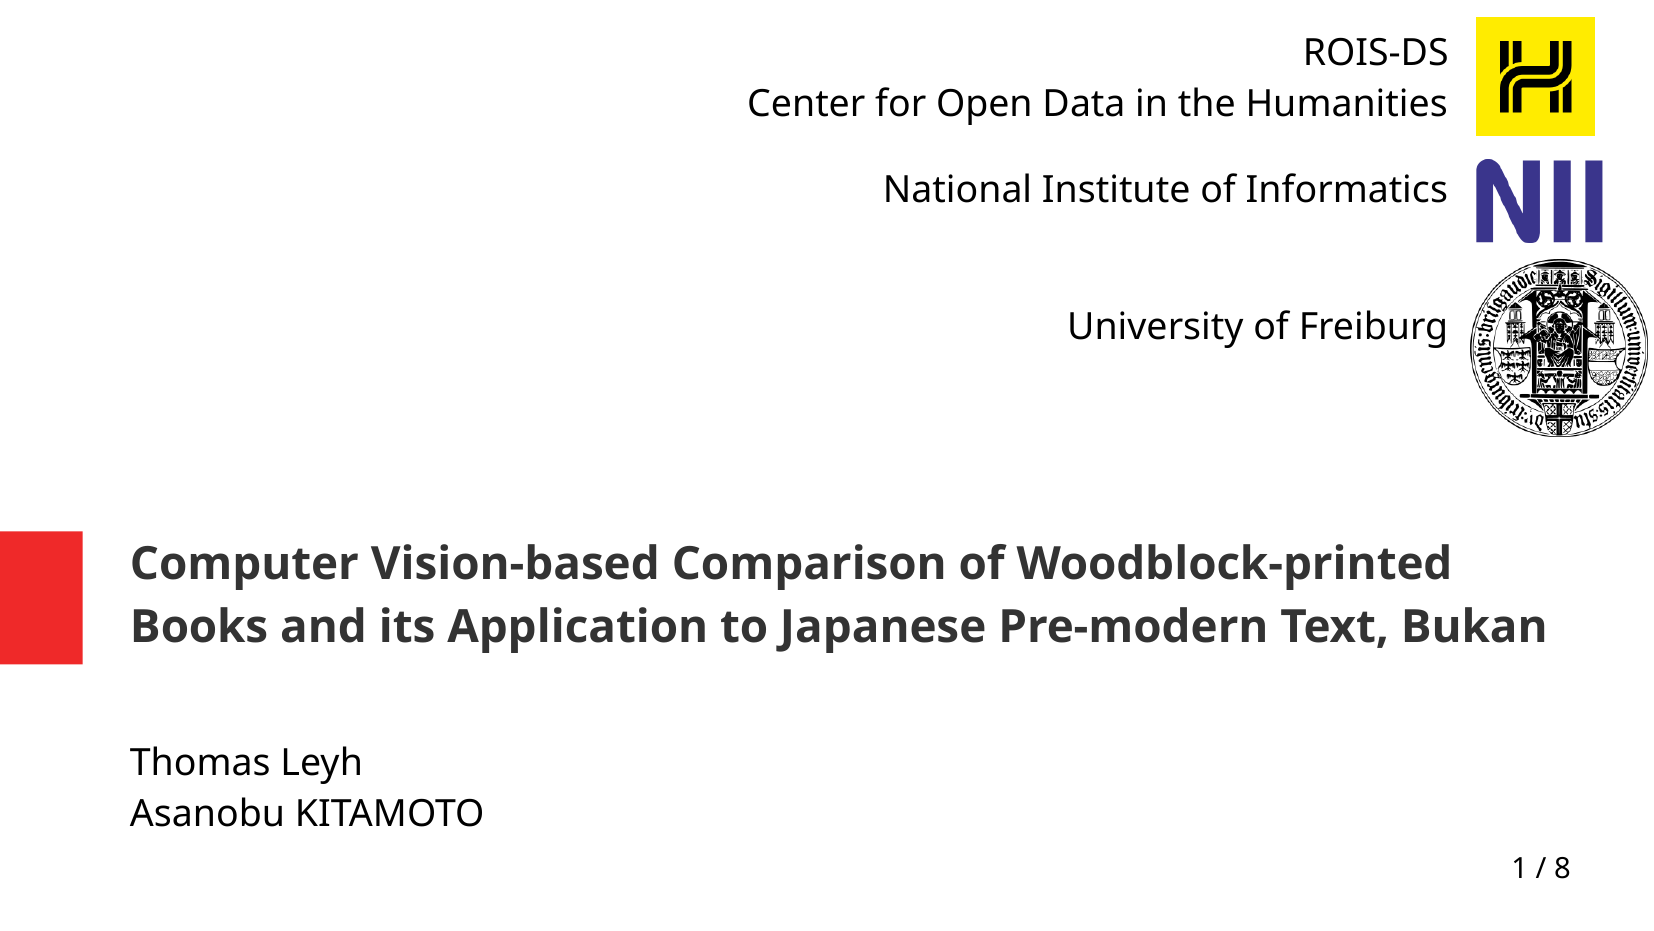

ROIS-DS
Center for Open Data in the Humanities
National Institute of Informatics
University of Freiburg
# Computer Vision-based Comparison of Woodblock-printed Books and its Application to Japanese Pre-modern Text, Bukan
Thomas Leyh
Asanobu KITAMOTO
1